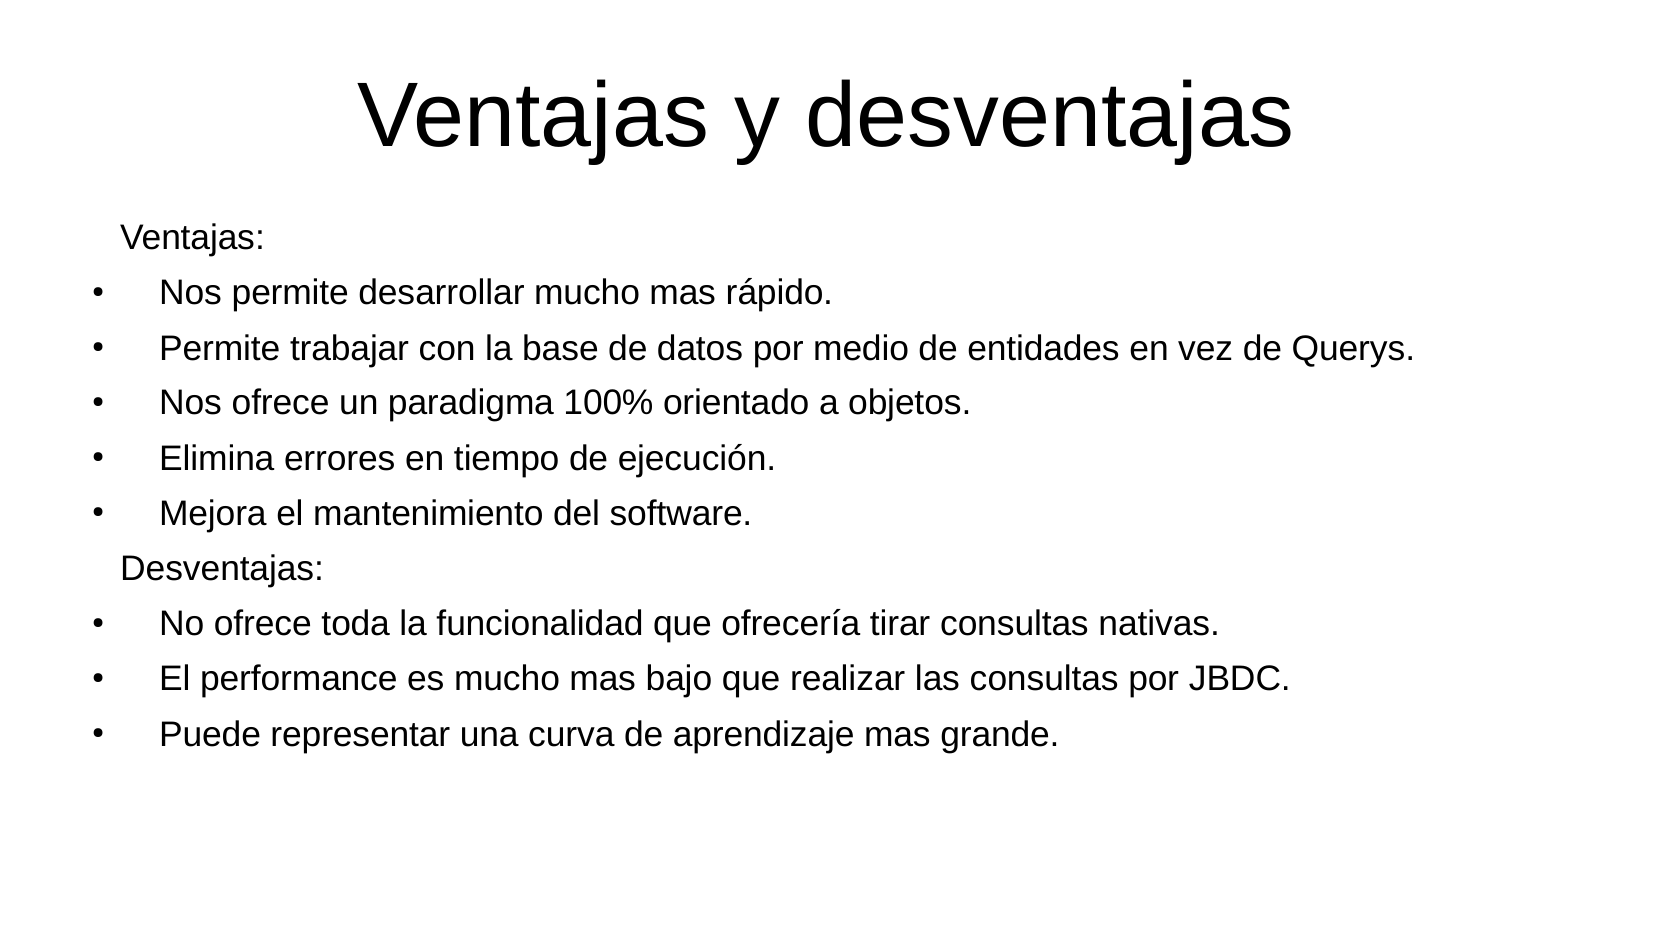

# Ventajas y desventajas
Ventajas:
 Nos permite desarrollar mucho mas rápido.
 Permite trabajar con la base de datos por medio de entidades en vez de Querys.
 Nos ofrece un paradigma 100% orientado a objetos.
 Elimina errores en tiempo de ejecución.
 Mejora el mantenimiento del software.
Desventajas:
 No ofrece toda la funcionalidad que ofrecería tirar consultas nativas.
 El performance es mucho mas bajo que realizar las consultas por JBDC.
 Puede representar una curva de aprendizaje mas grande.